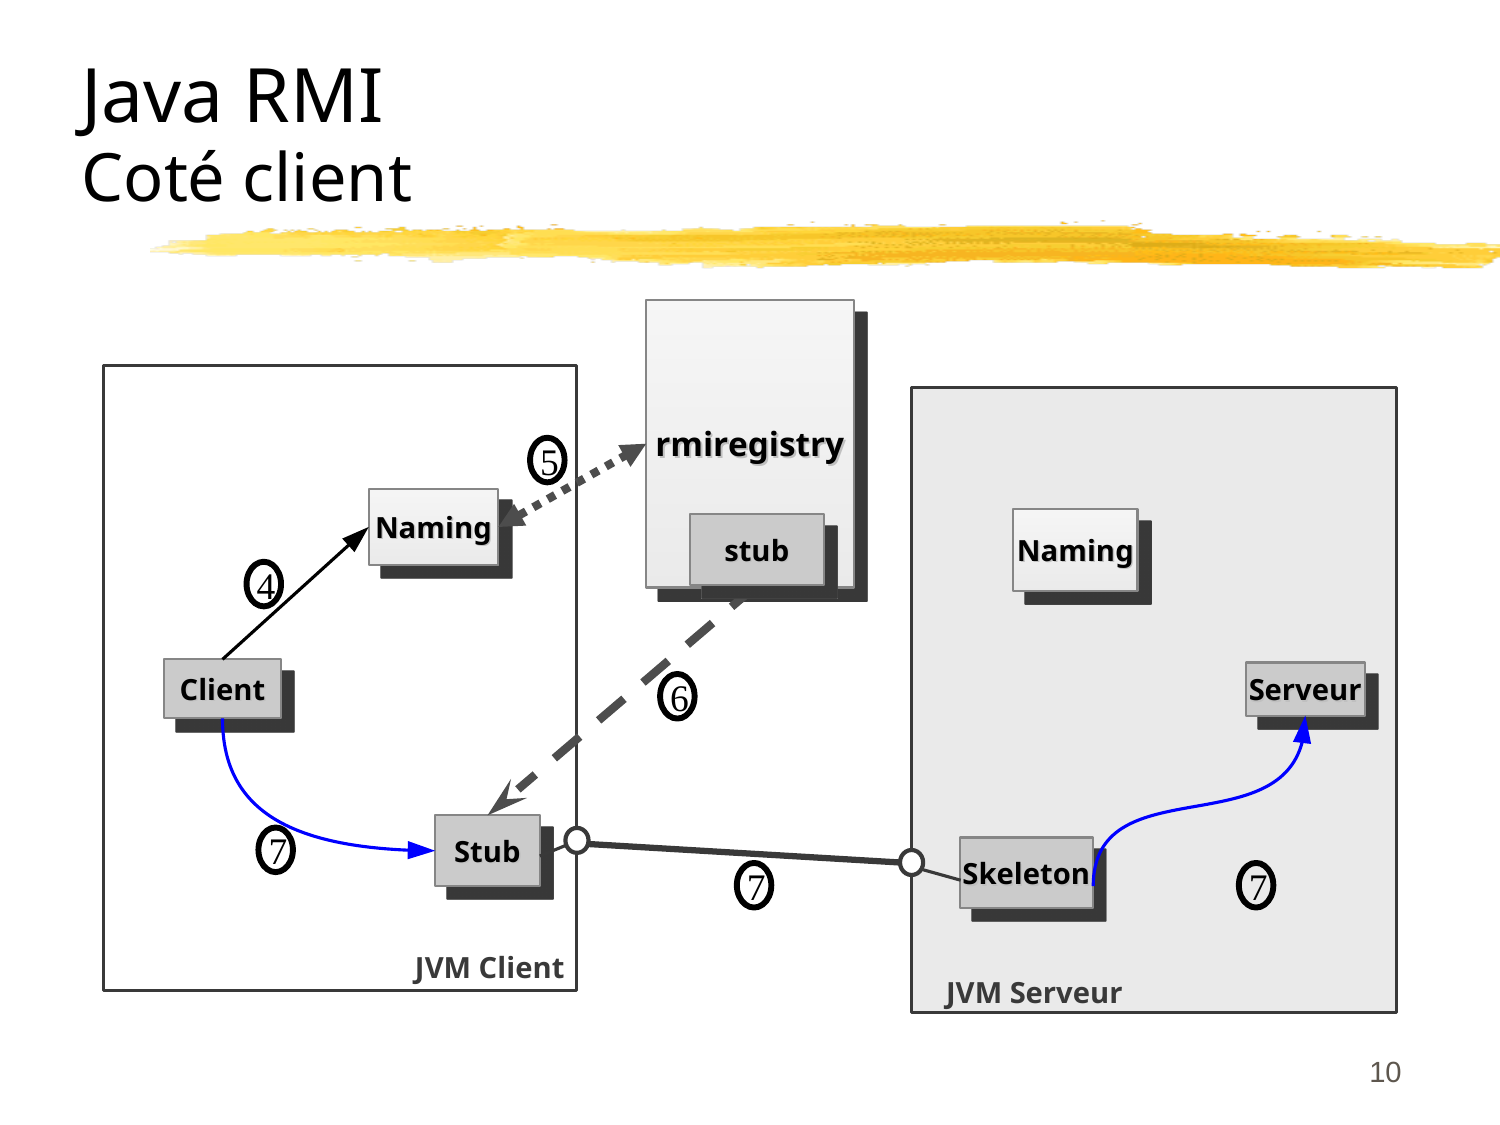

# Java RMI Coté client
rmiregistry
5
Naming
Naming
stub
4
Client
Serveur
6
Stub
7
Skeleton
7
7
JVM Client
JVM Serveur